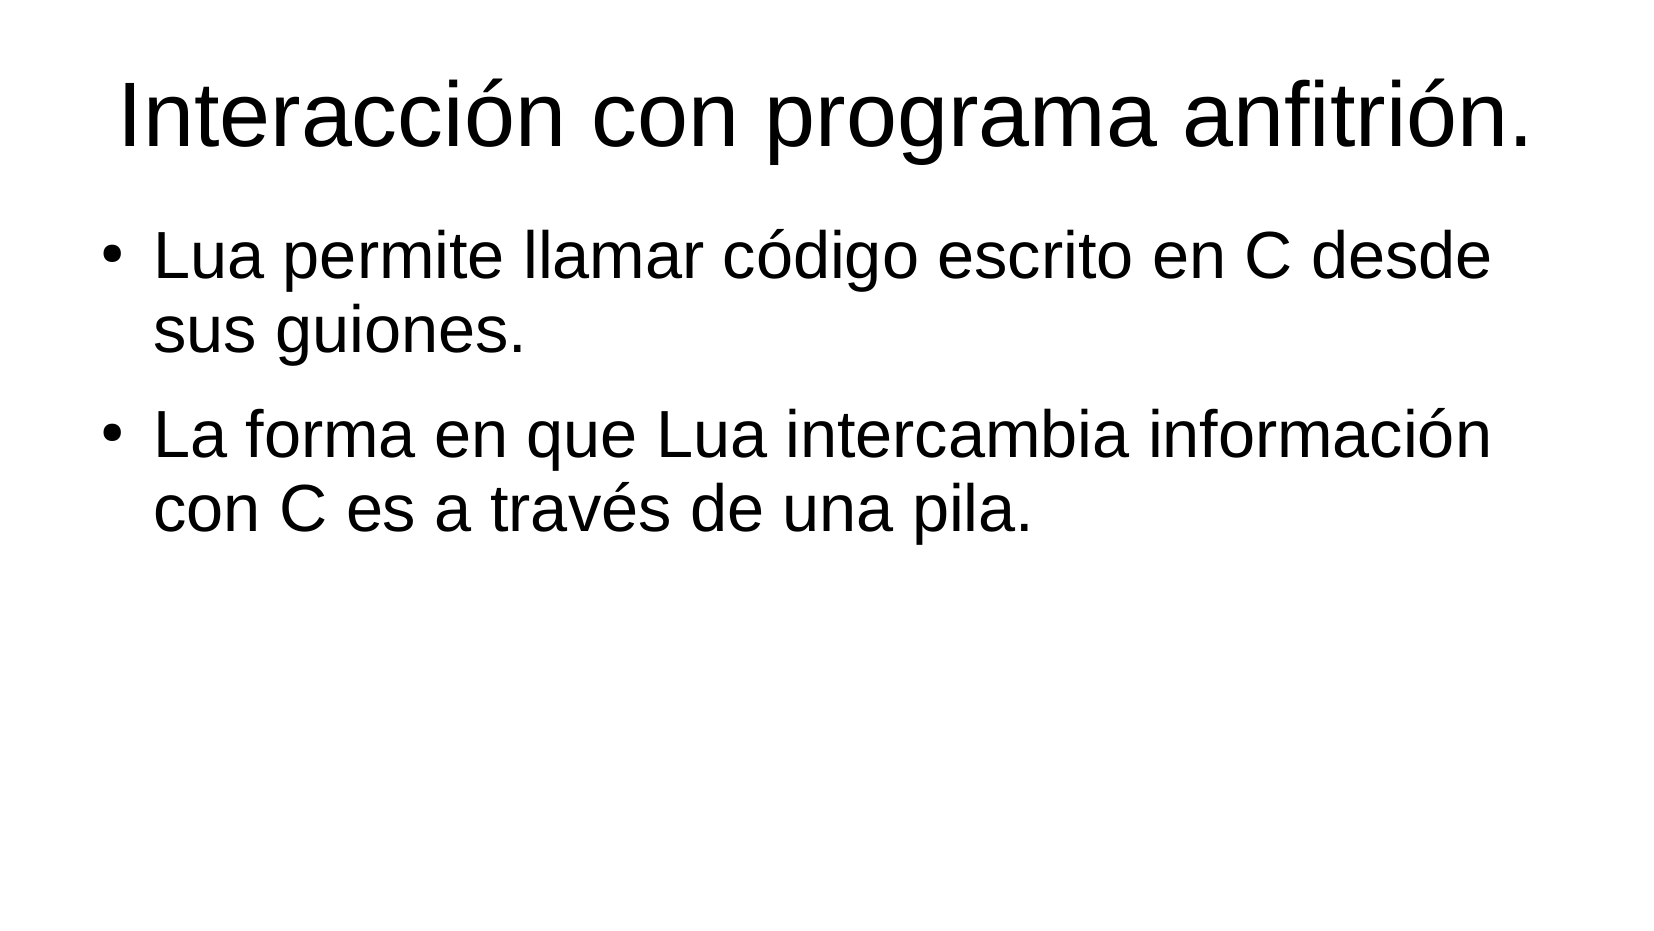

# Interacción con programa anfitrión.
Lua permite llamar código escrito en C desde sus guiones.
La forma en que Lua intercambia información con C es a través de una pila.